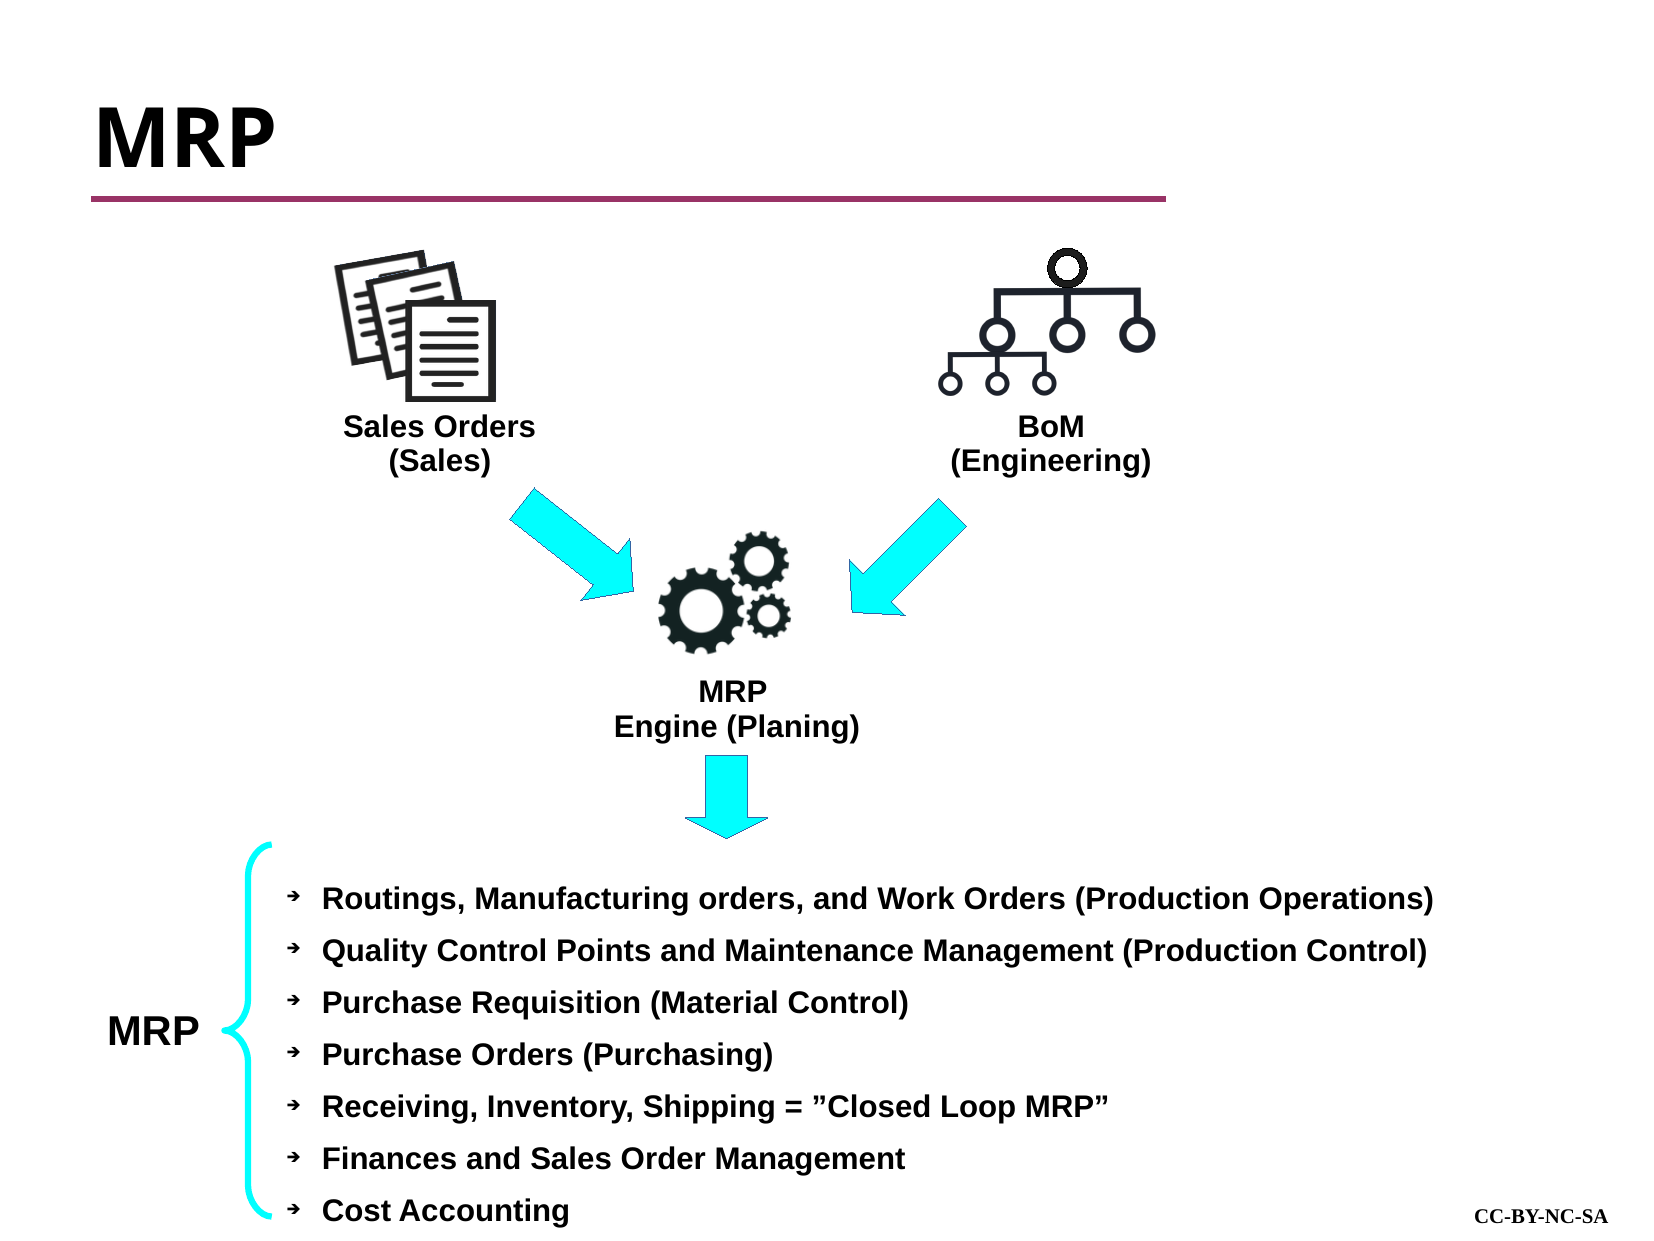

# MRP
Sales Orders (Sales)
BoM
(Engineering)
MRP
Engine (Planing)
Routings, Manufacturing orders, and Work Orders (Production Operations)
Quality Control Points and Maintenance Management (Production Control)
Purchase Requisition (Material Control)
Purchase Orders (Purchasing)
Receiving, Inventory, Shipping = ”Closed Loop MRP”
Finances and Sales Order Management
Cost Accounting
MRP